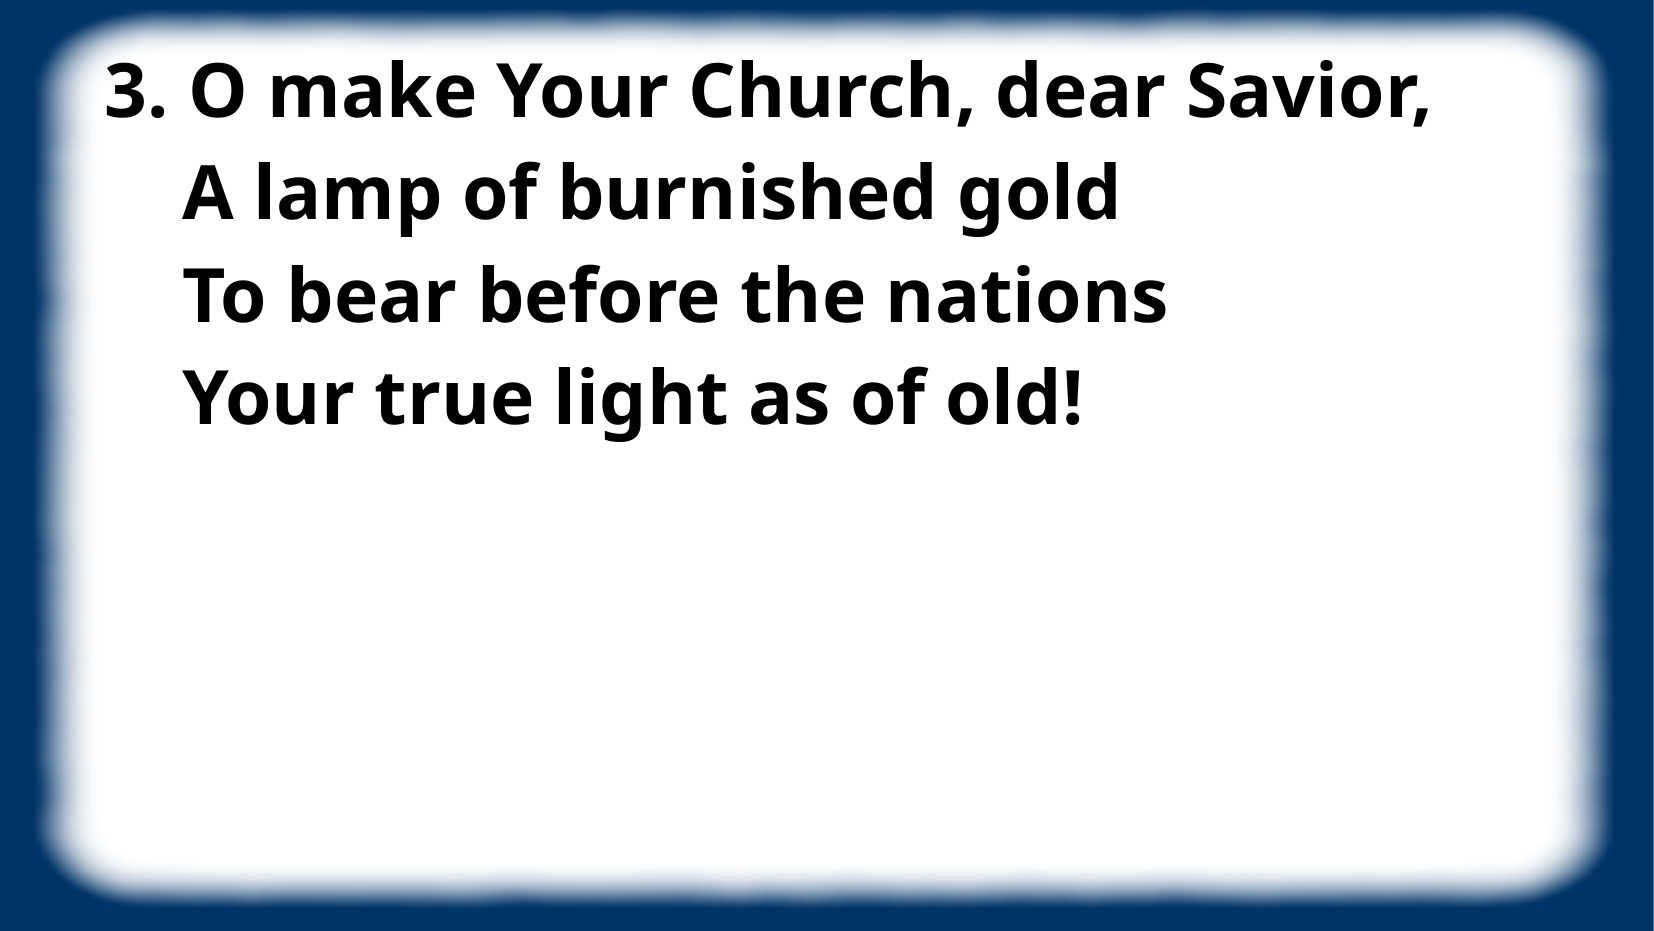

3. O make Your Church, dear Savior,
 A lamp of burnished gold
 To bear before the nations
 Your true light as of old!